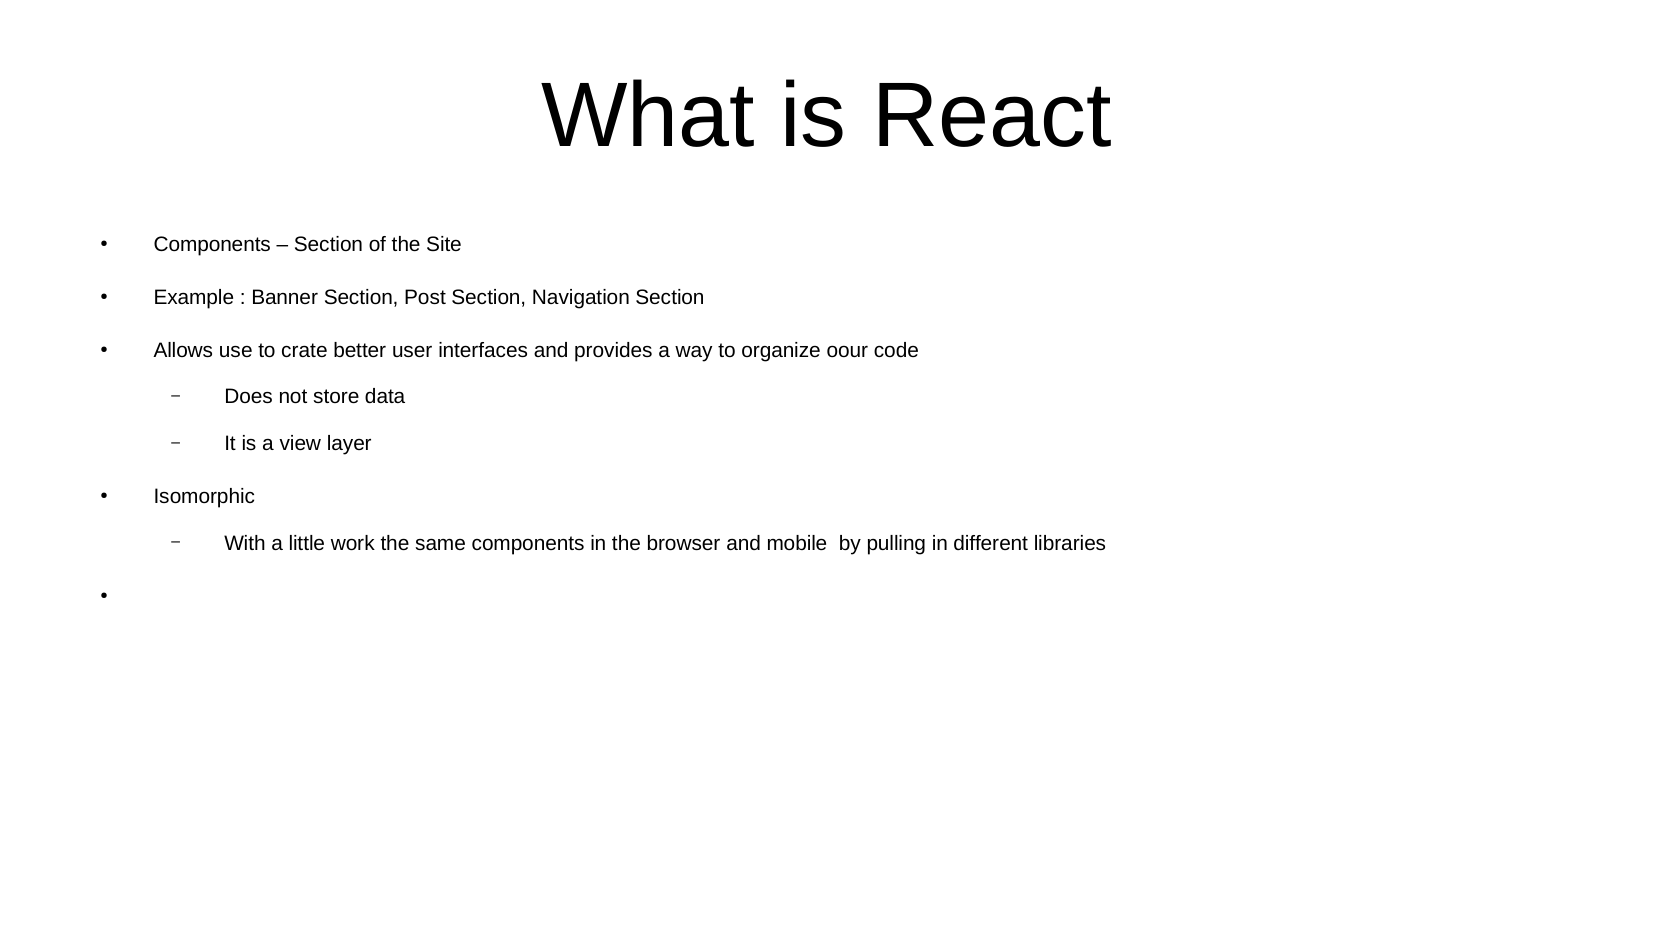

# What is React
Components – Section of the Site
Example : Banner Section, Post Section, Navigation Section
Allows use to crate better user interfaces and provides a way to organize oour code
Does not store data
It is a view layer
Isomorphic
With a little work the same components in the browser and mobile by pulling in different libraries